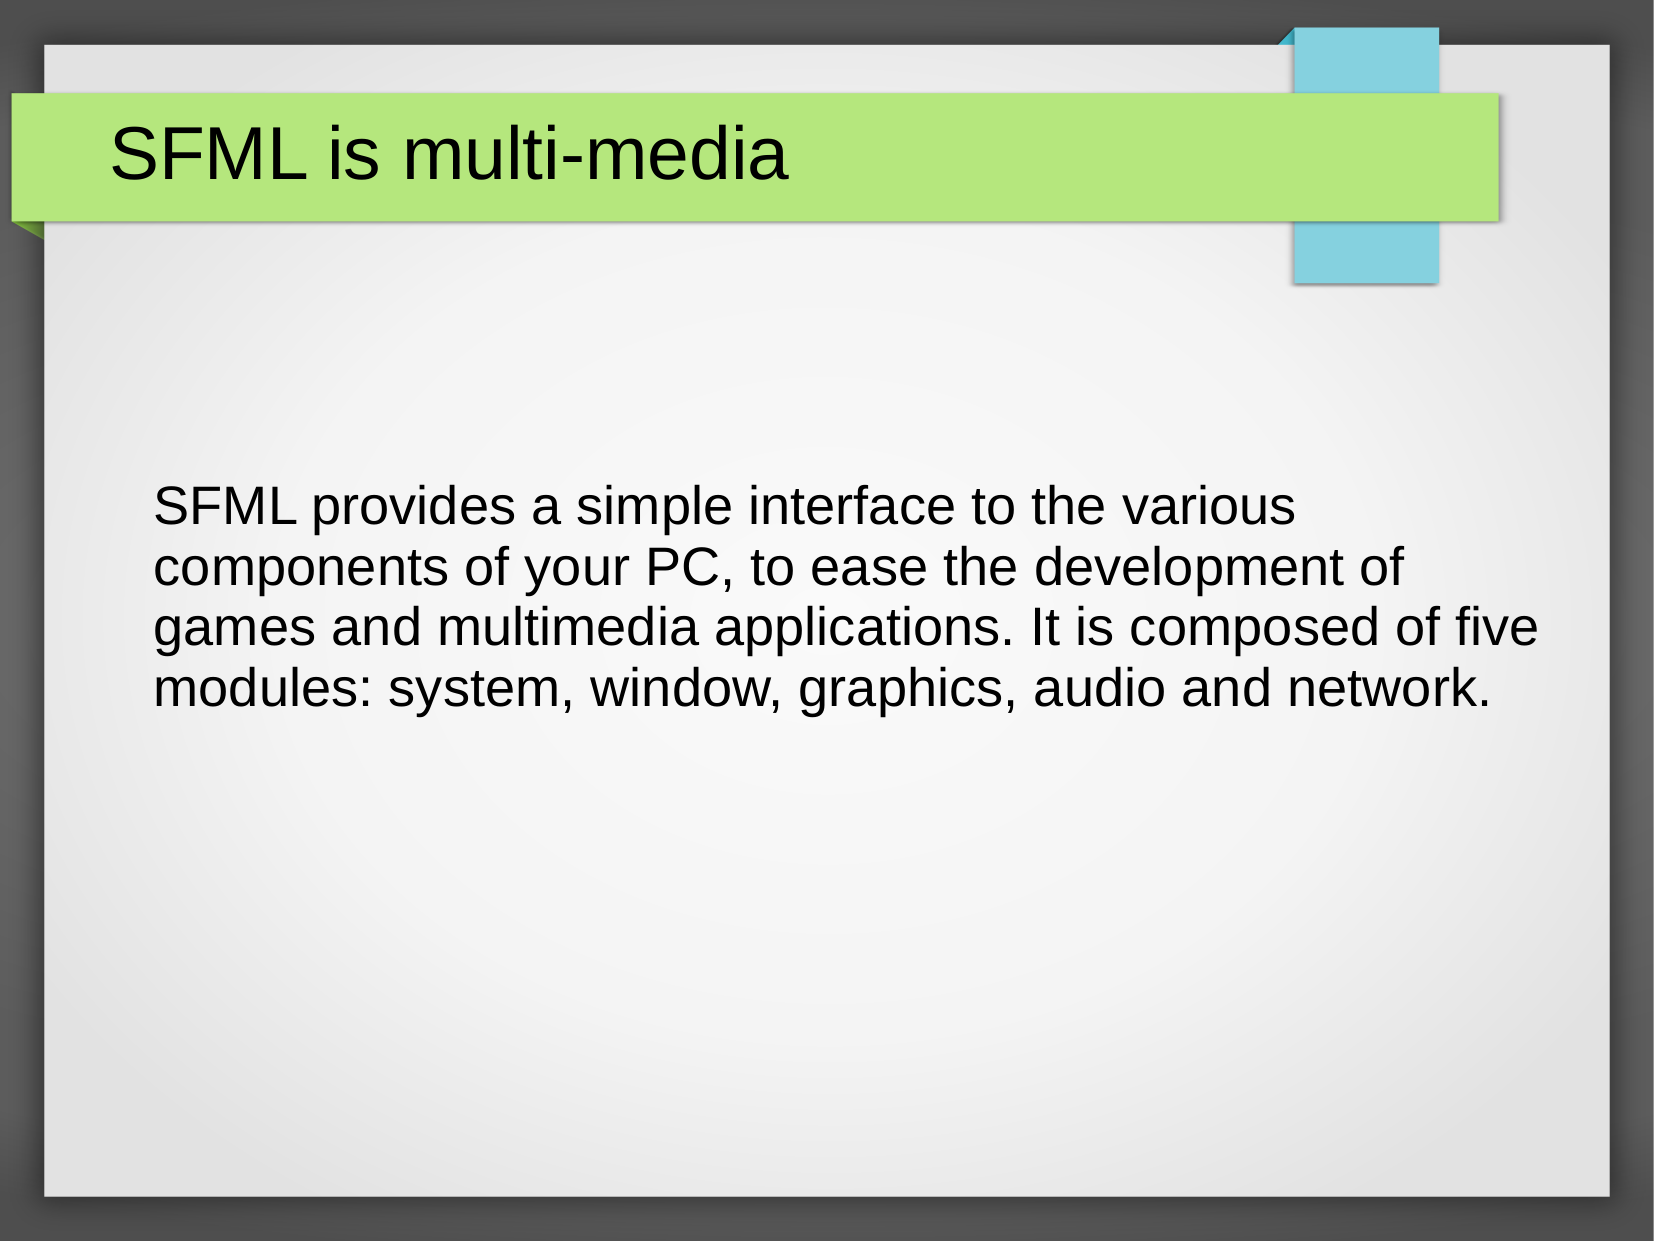

# SFML is multi-media
SFML provides a simple interface to the various components of your PC, to ease the development of games and multimedia applications. It is composed of five modules: system, window, graphics, audio and network.